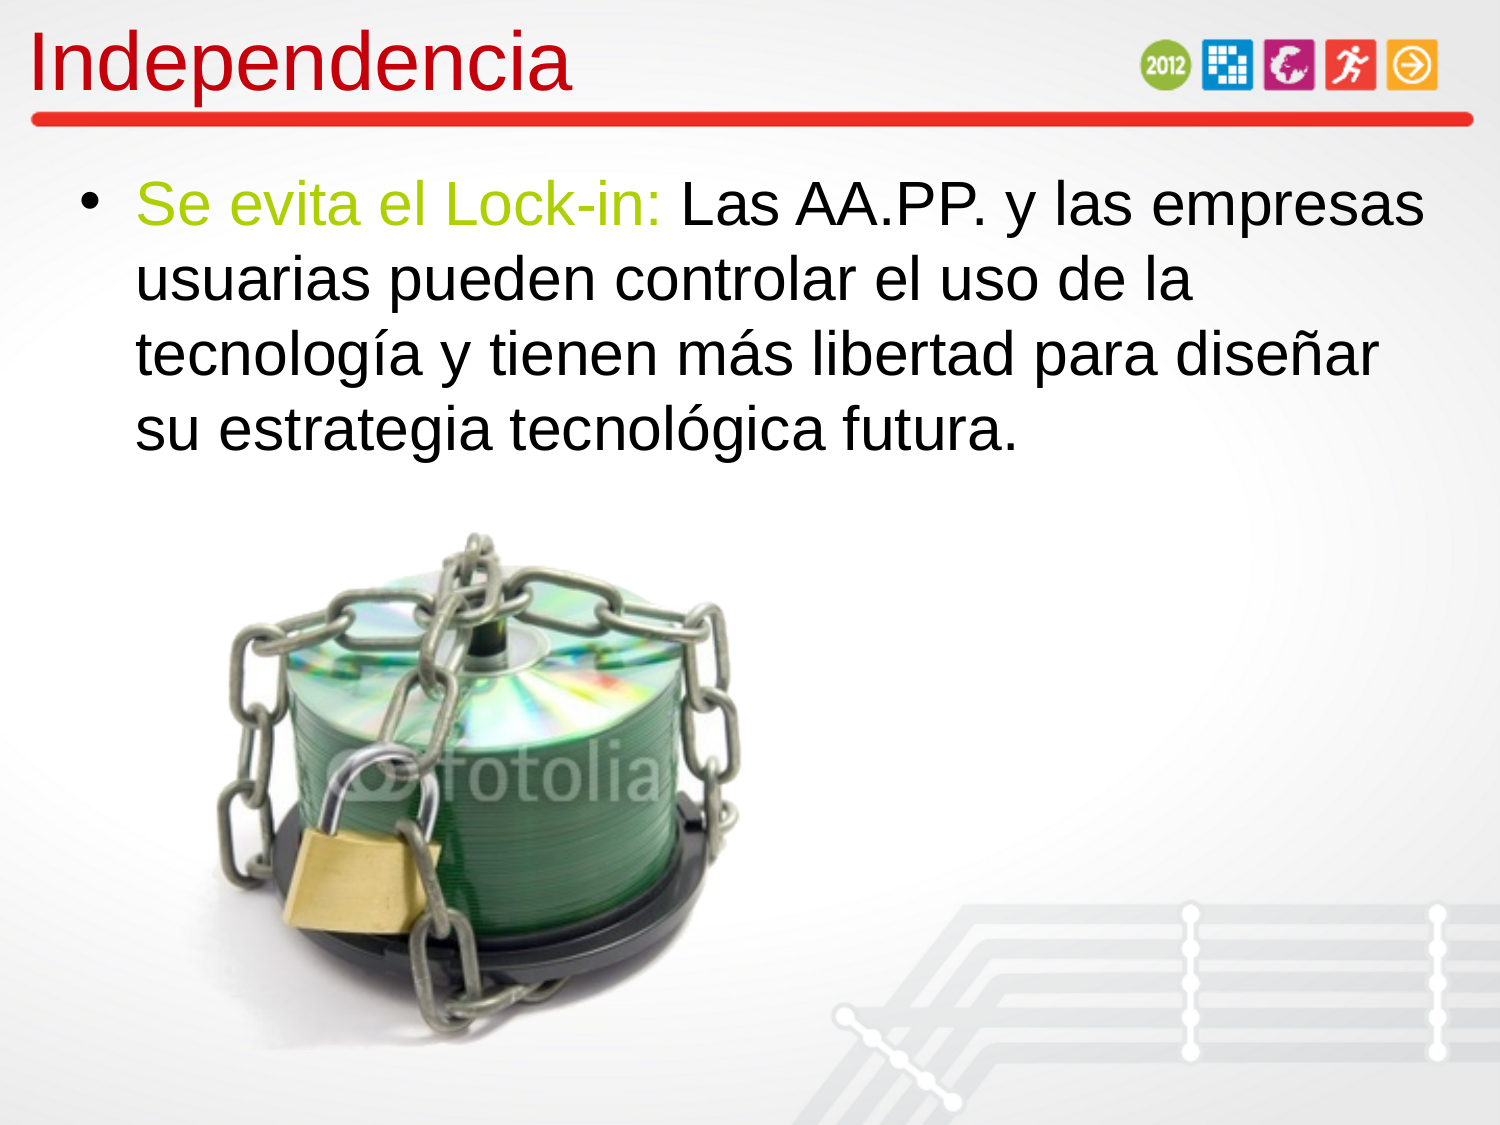

# Independencia
Se evita el Lock-in: Las AA.PP. y las empresas usuarias pueden controlar el uso de la tecnología y tienen más libertad para diseñar su estrategia tecnológica futura.